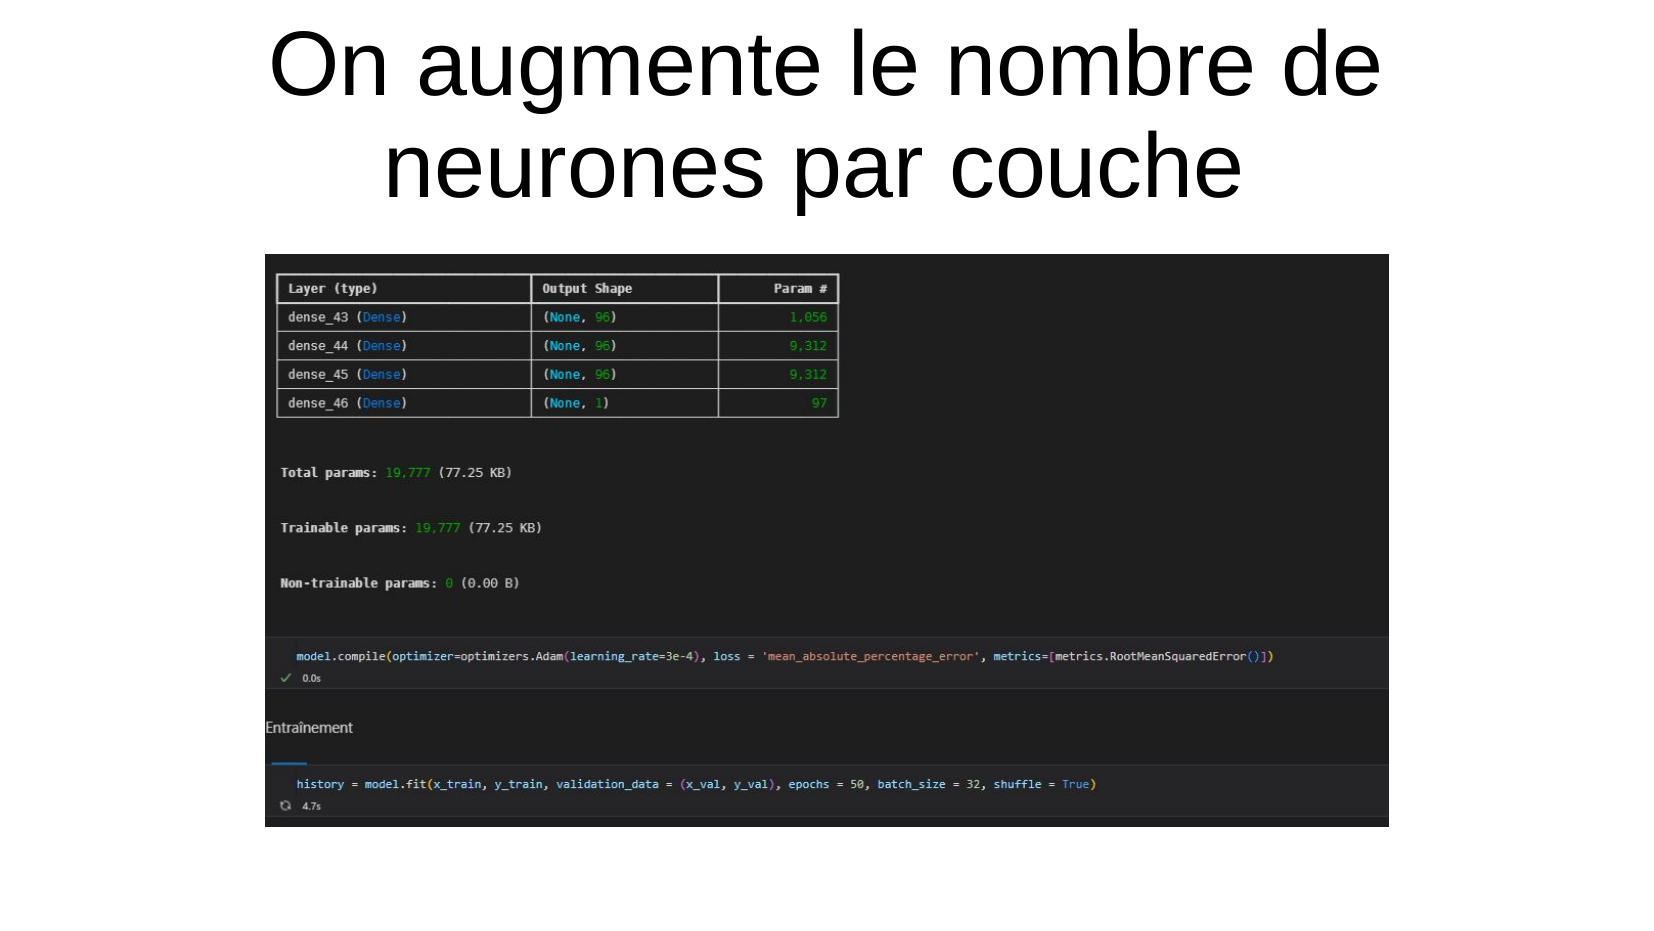

# On augmente le nombre de neurones par couche